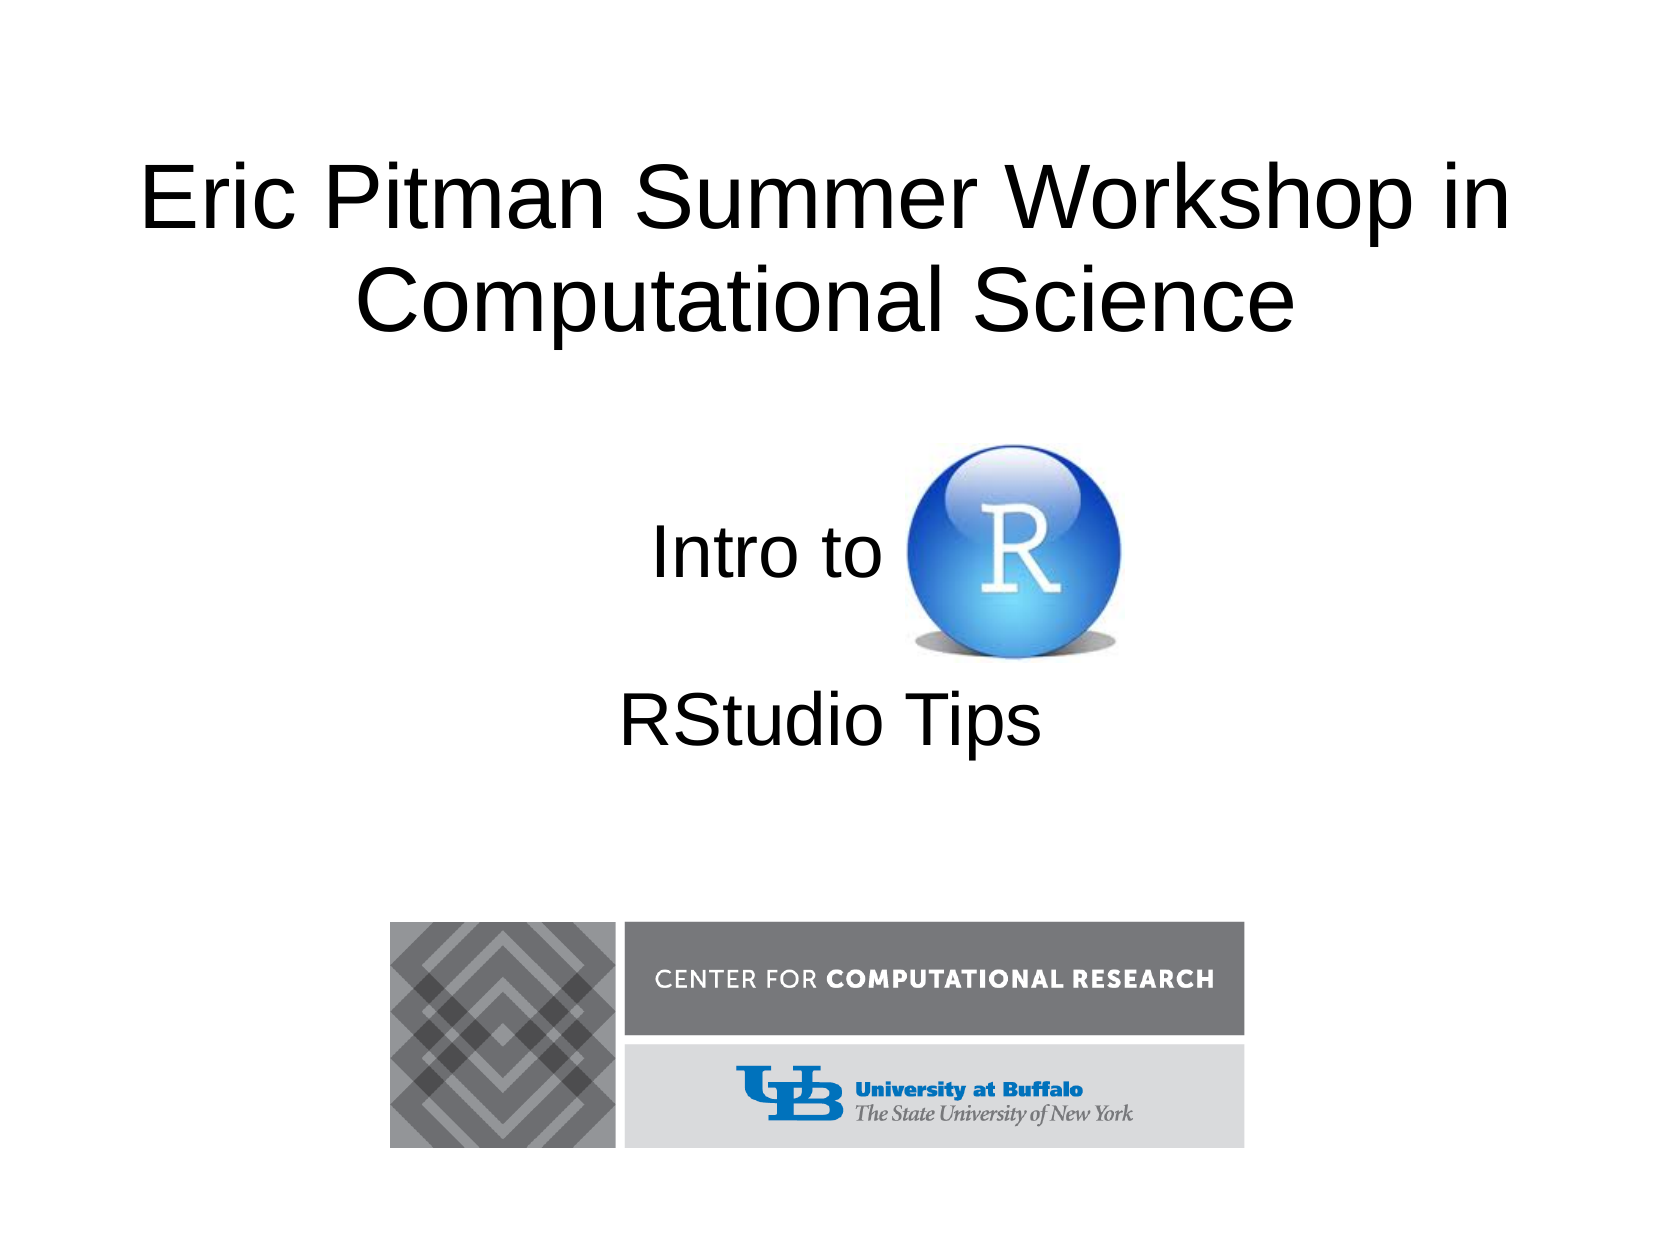

# Eric Pitman Summer Workshop in Computational Science
						Intro to
RStudio Tips
Jeanette Sperhac